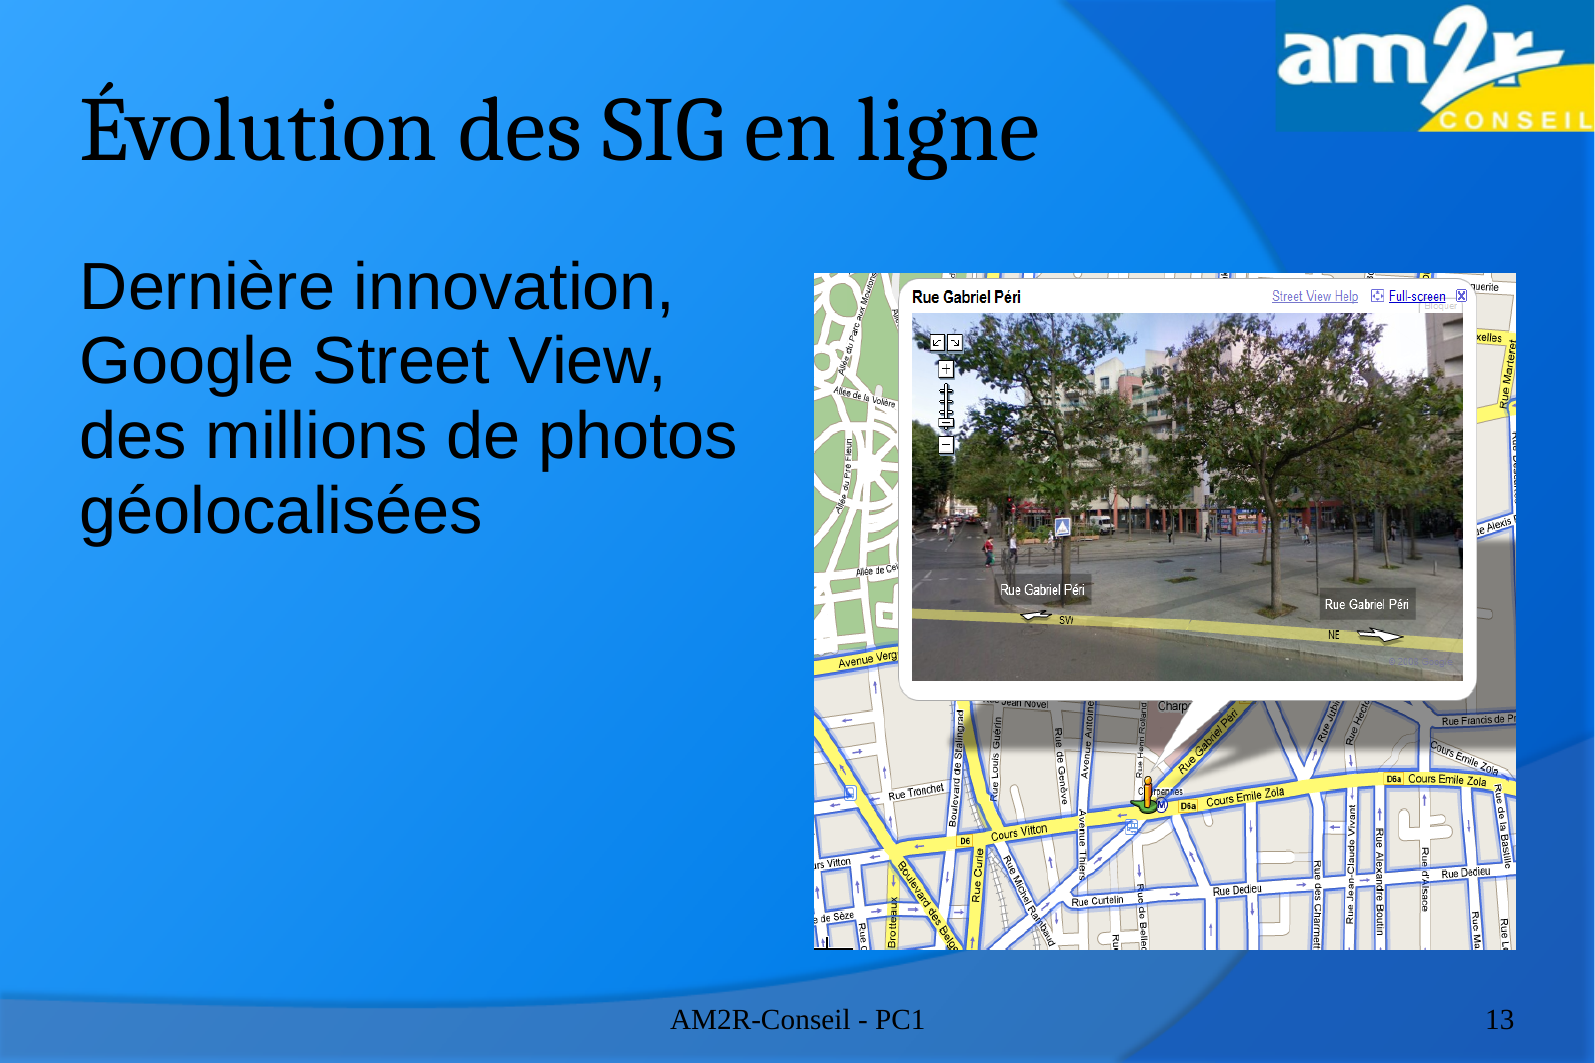

# Évolution des SIG en ligne
Dernière innovation, Google Street View, des millions de photos géolocalisées
AM2R-Conseil - PC1
13